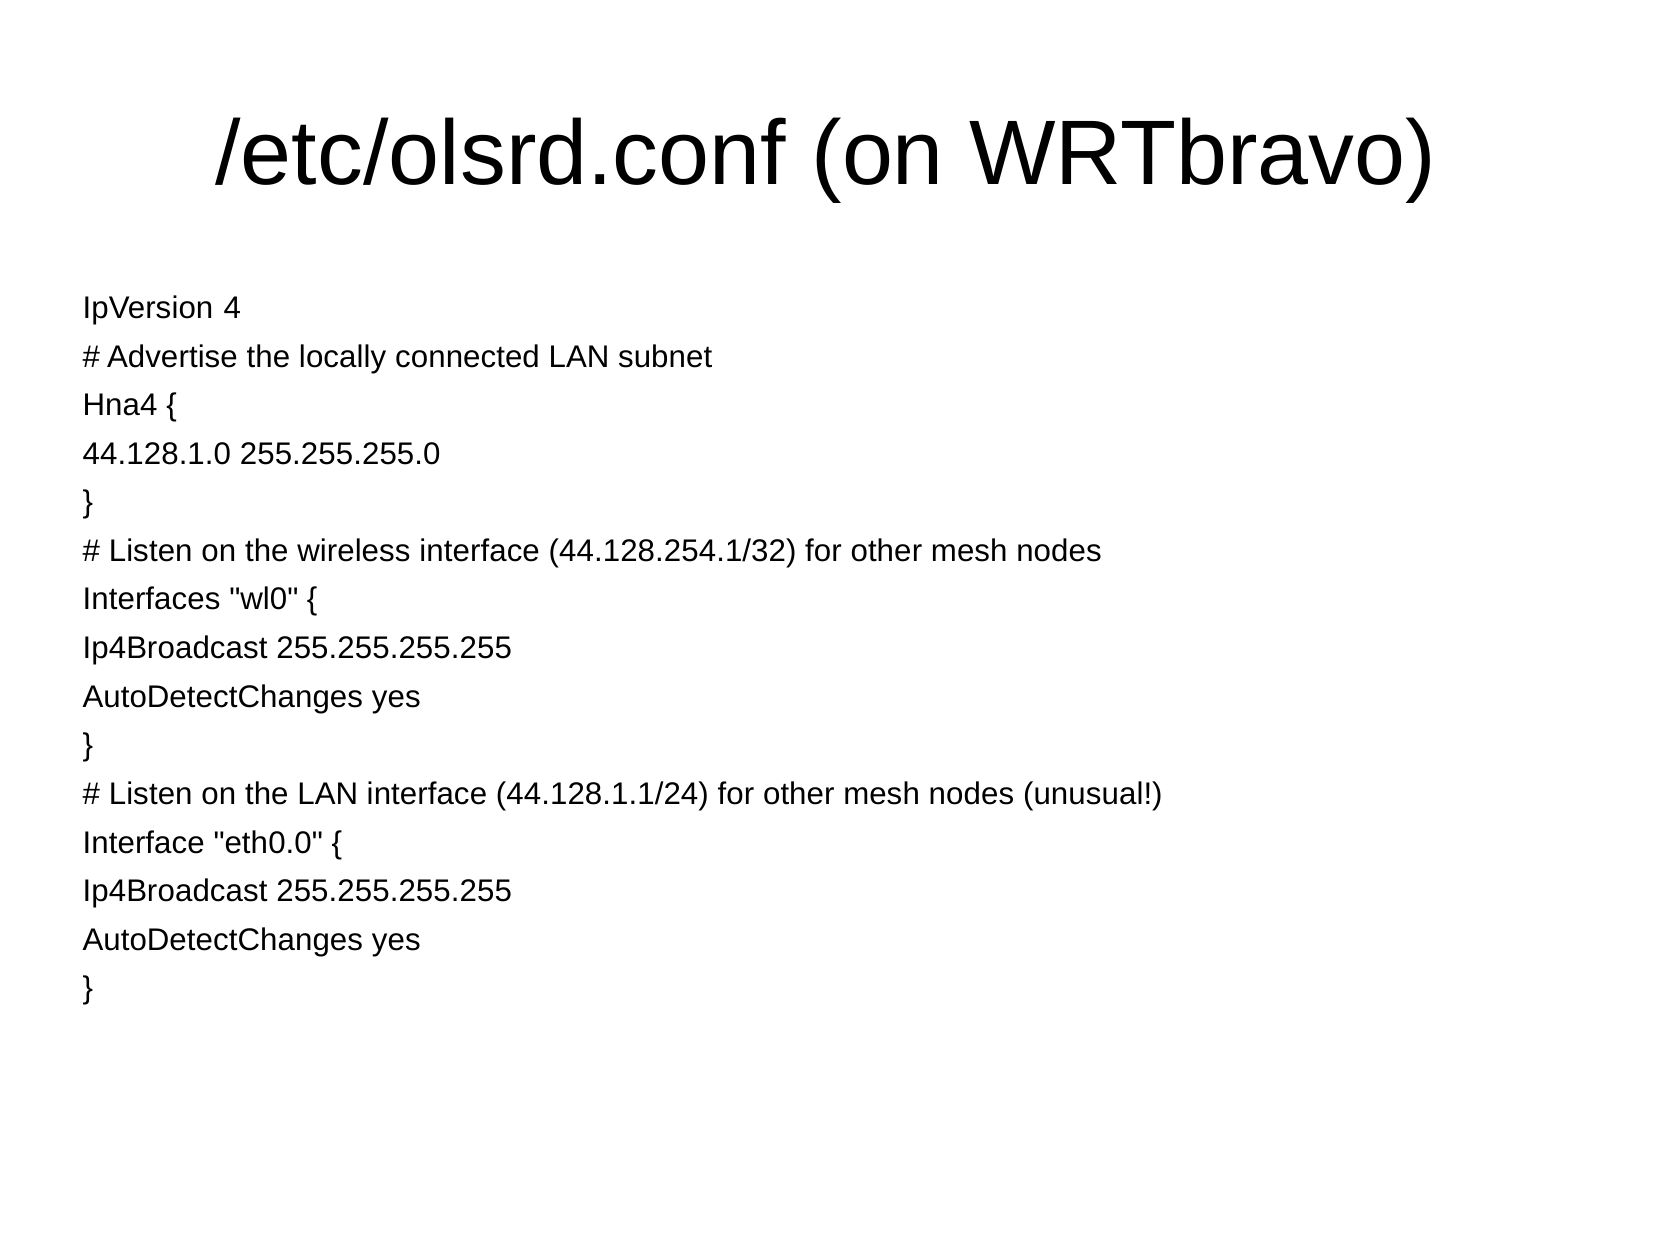

# /etc/olsrd.conf (on WRTbravo)
IpVersion	4
# Advertise the locally connected LAN subnet
Hna4 {
44.128.1.0 255.255.255.0
}
# Listen on the wireless interface (44.128.254.1/32) for other mesh nodes
Interfaces "wl0" {
Ip4Broadcast 255.255.255.255
AutoDetectChanges yes
}
# Listen on the LAN interface (44.128.1.1/24) for other mesh nodes (unusual!)
Interface "eth0.0" {
Ip4Broadcast 255.255.255.255
AutoDetectChanges yes
}